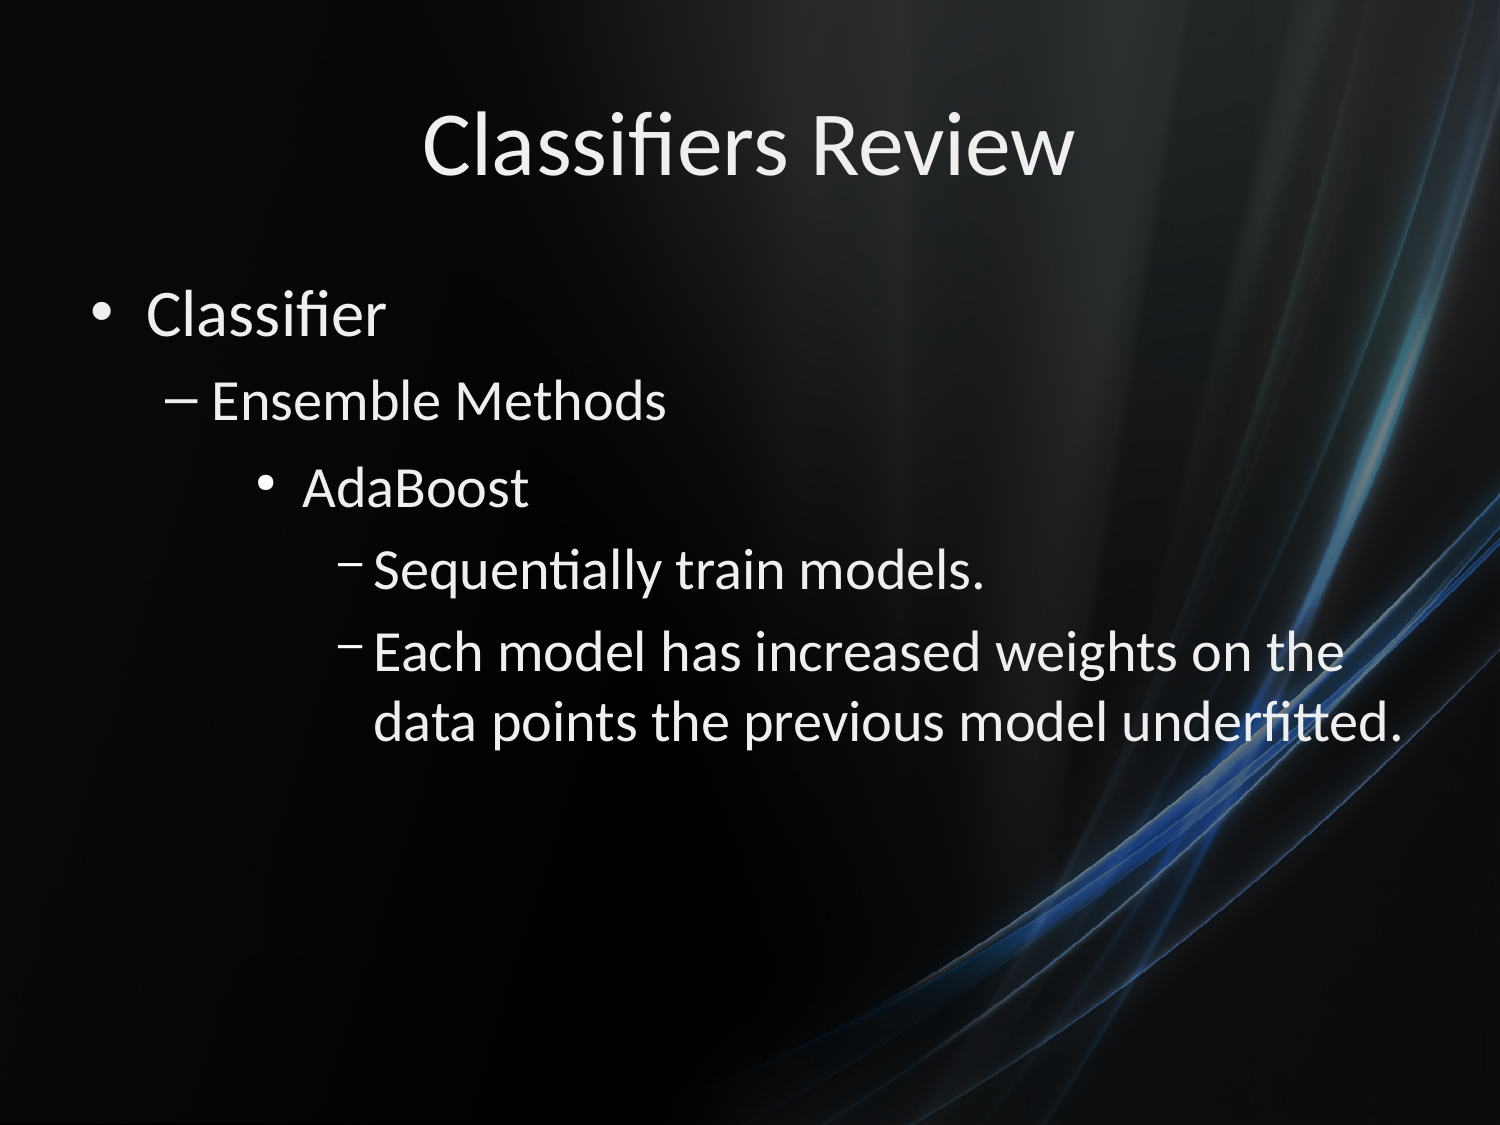

# Classifiers Review
Classifier
Ensemble Methods
AdaBoost
Sequentially train models.
Each model has increased weights on the data points the previous model underfitted.